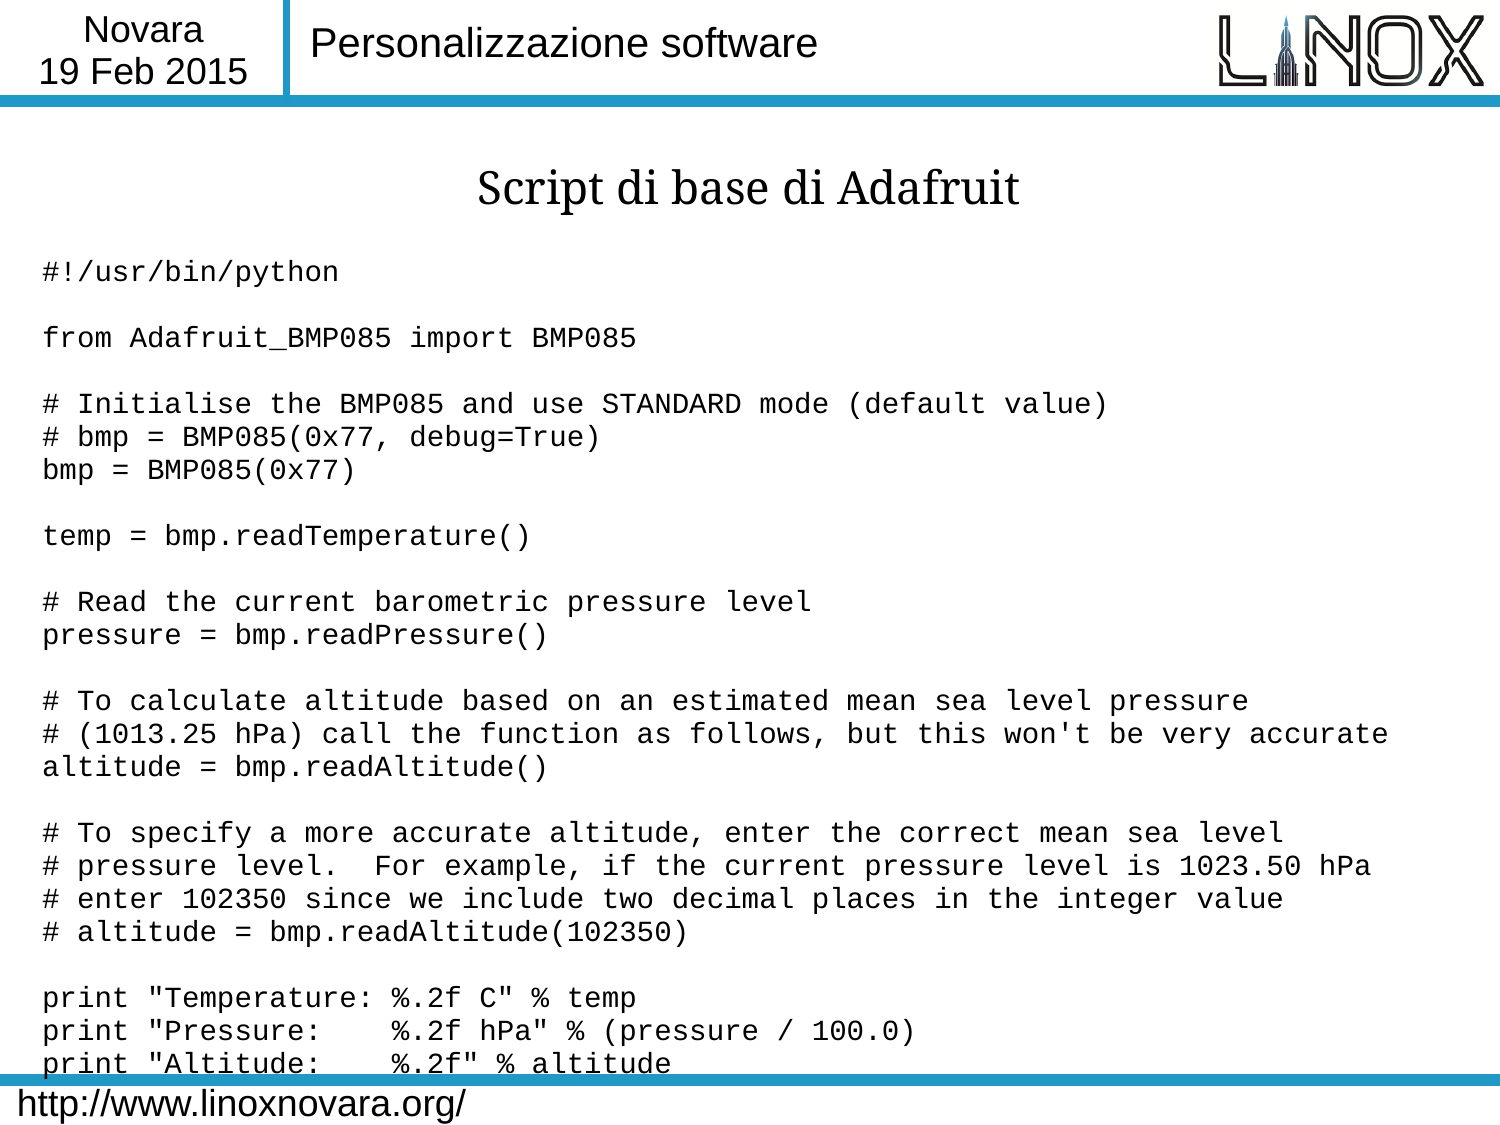

# Personalizzazione software
Script di base di Adafruit
#!/usr/bin/python
from Adafruit_BMP085 import BMP085
# Initialise the BMP085 and use STANDARD mode (default value)
# bmp = BMP085(0x77, debug=True)
bmp = BMP085(0x77)
temp = bmp.readTemperature()
# Read the current barometric pressure level
pressure = bmp.readPressure()
# To calculate altitude based on an estimated mean sea level pressure
# (1013.25 hPa) call the function as follows, but this won't be very accurate
altitude = bmp.readAltitude()
# To specify a more accurate altitude, enter the correct mean sea level
# pressure level. For example, if the current pressure level is 1023.50 hPa
# enter 102350 since we include two decimal places in the integer value
# altitude = bmp.readAltitude(102350)
print "Temperature: %.2f C" % temp
print "Pressure: %.2f hPa" % (pressure / 100.0)
print "Altitude: %.2f" % altitude